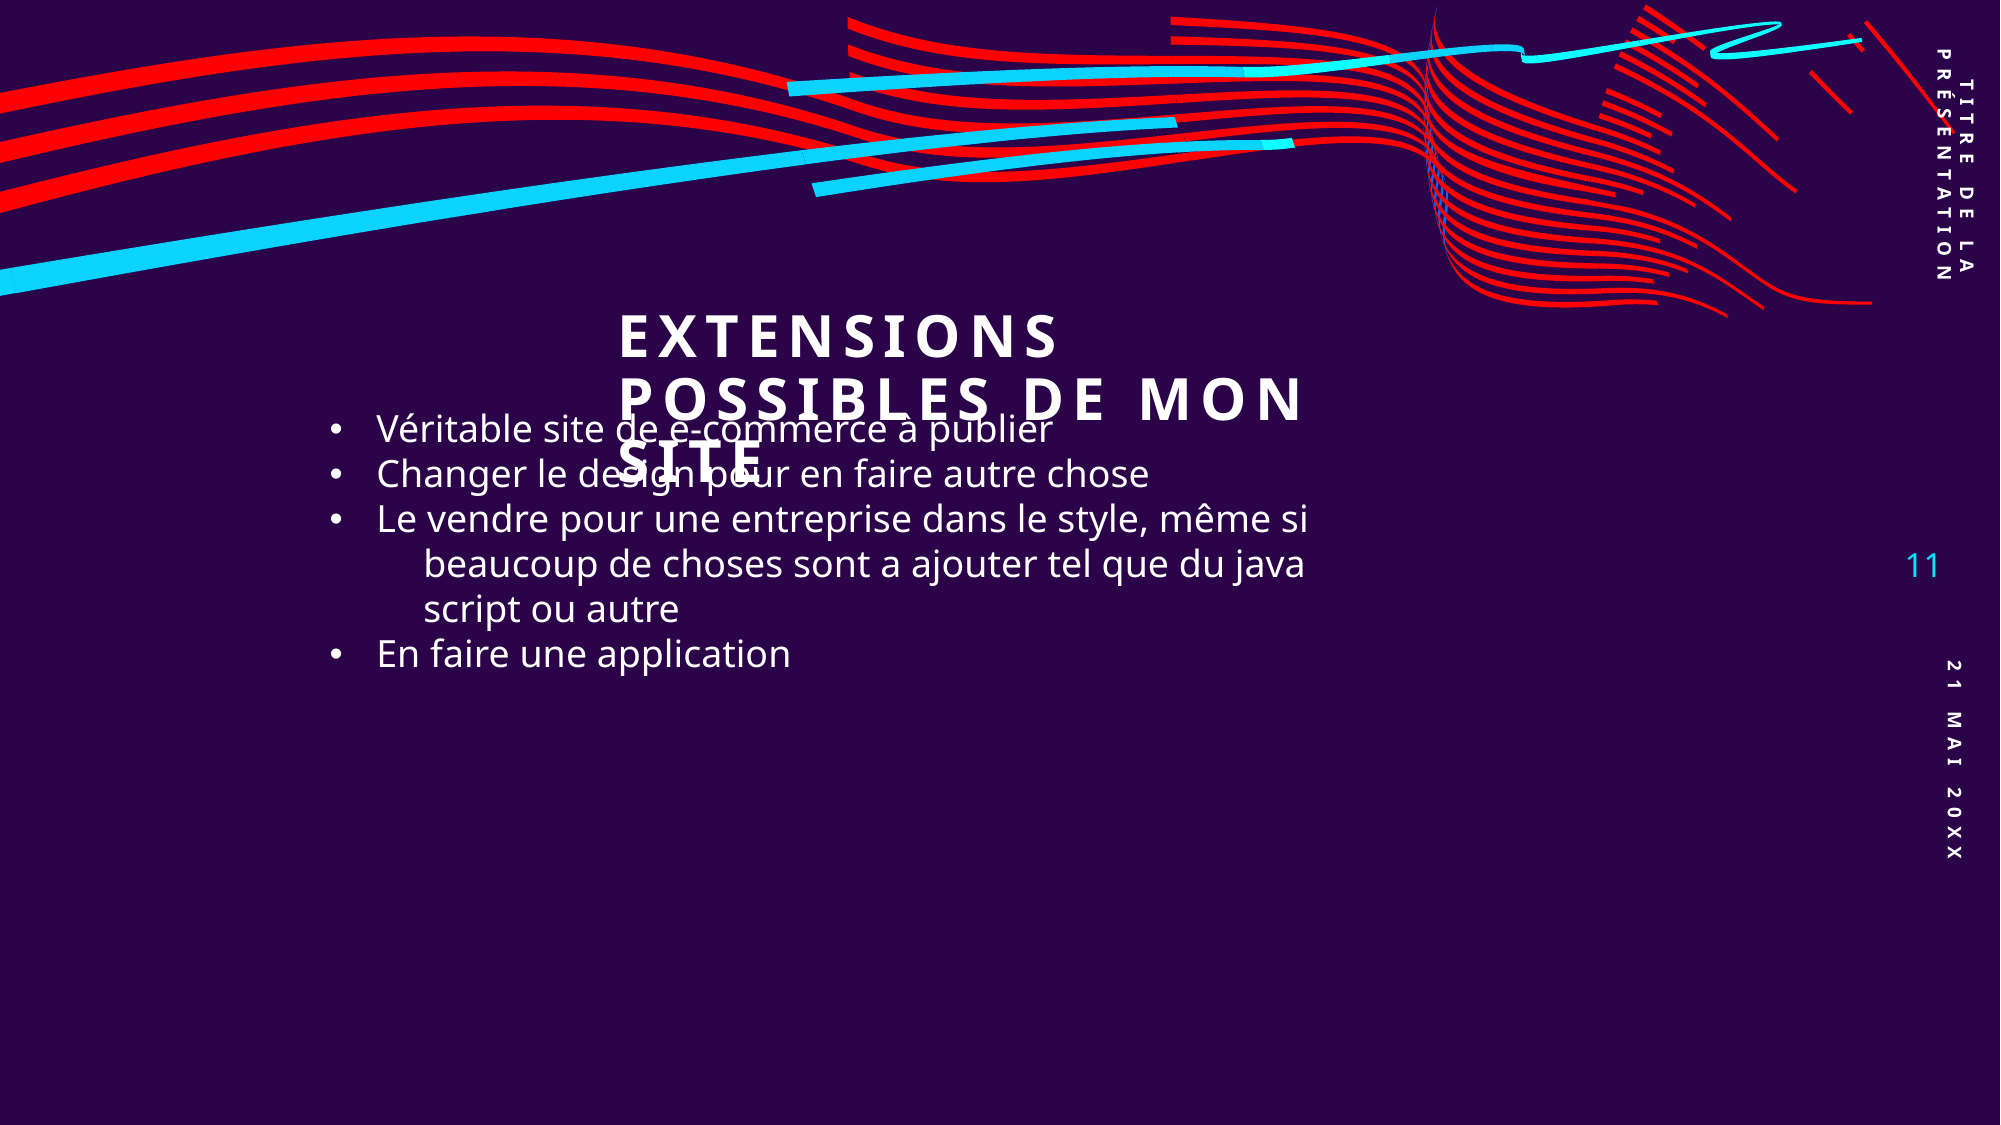

TITRE DE LA PRÉSENTATION
# Extensions possibles de mon Site
Véritable site de e-commerce à publier
Changer le design pour en faire autre chose
Le vendre pour une entreprise dans le style, même si beaucoup de choses sont a ajouter tel que du java script ou autre
En faire une application
21 mai 20XX